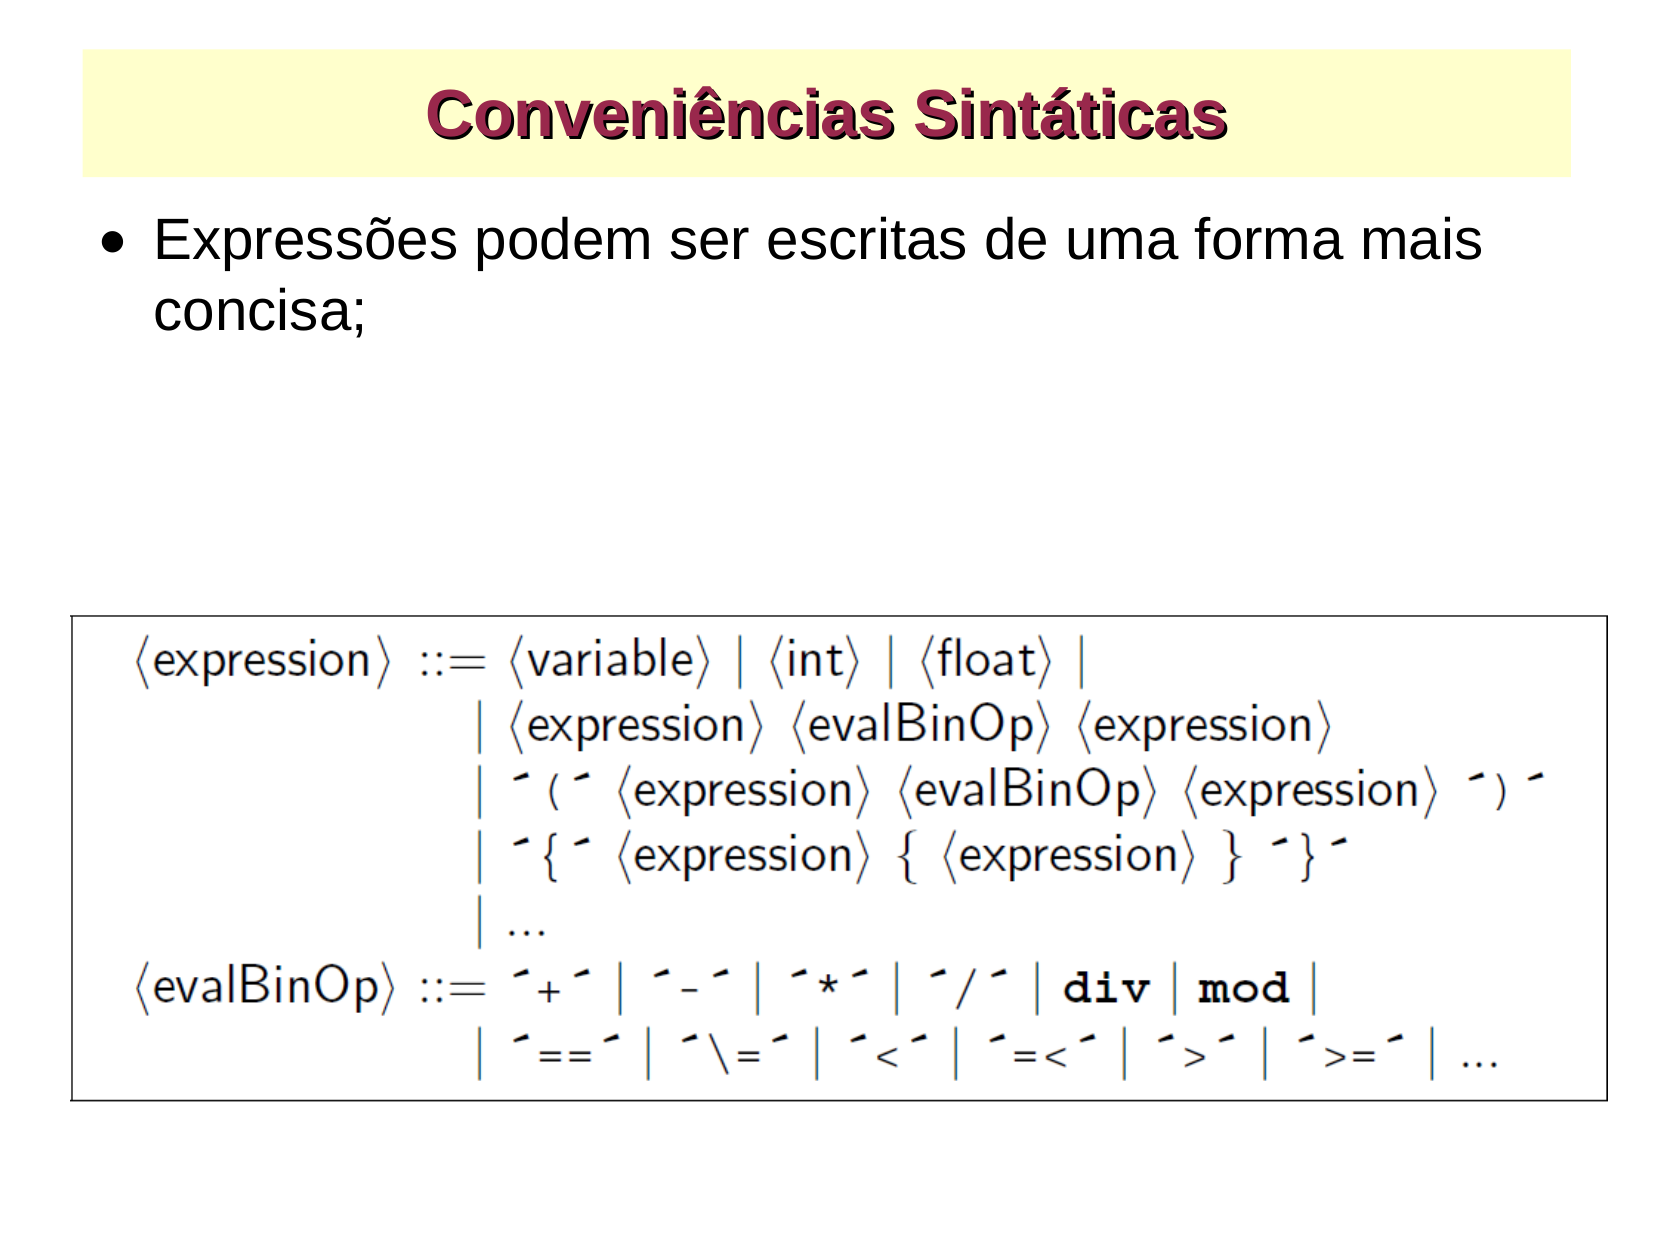

# Conveniências Sintáticas
Expressões podem ser escritas de uma forma mais concisa;